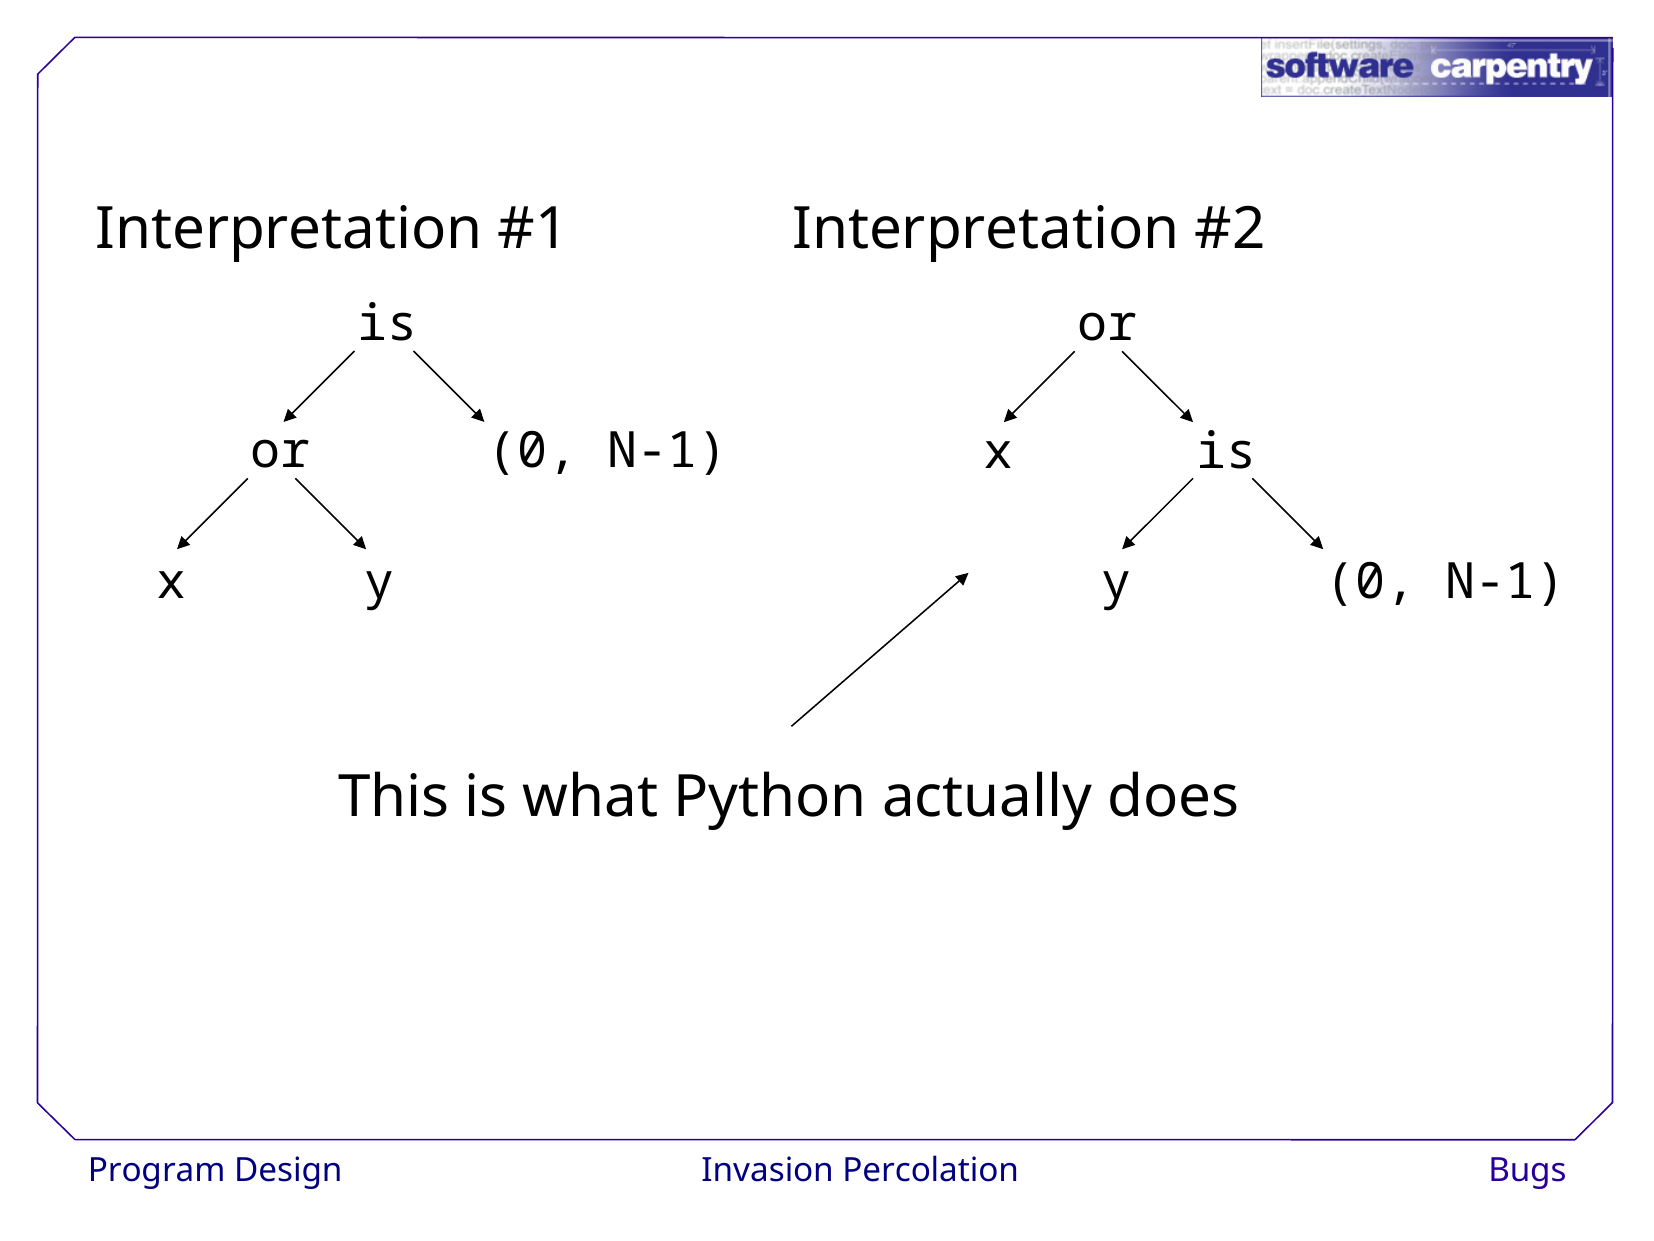

Interpretation #1
Interpretation #2
is
or
or
(0, N-1)
x
is
x
y
y
(0, N-1)
This is what Python actually does